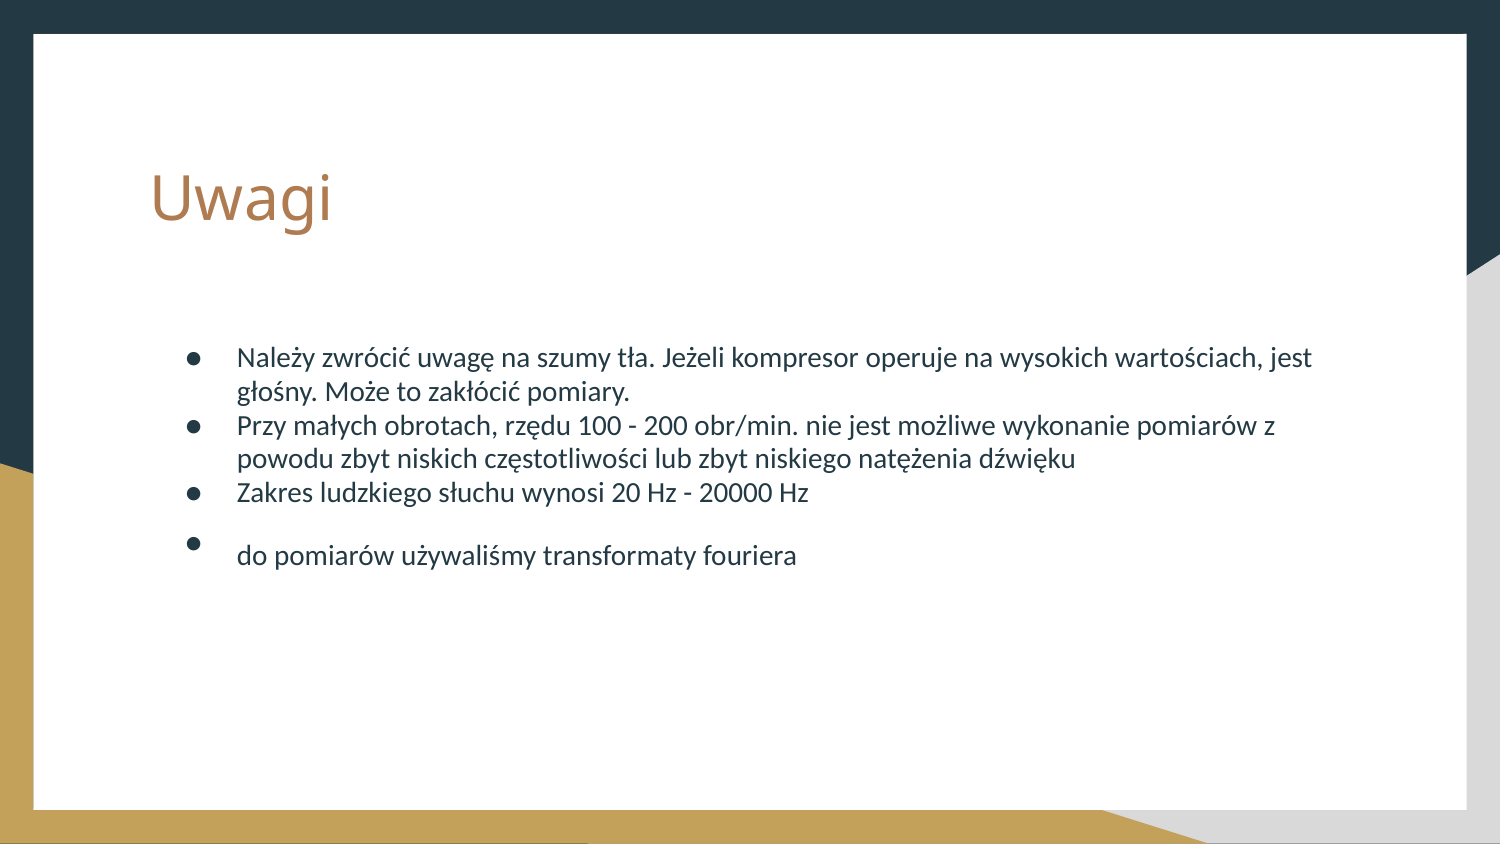

# Uwagi
Należy zwrócić uwagę na szumy tła. Jeżeli kompresor operuje na wysokich wartościach, jest głośny. Może to zakłócić pomiary.
Przy małych obrotach, rzędu 100 - 200 obr/min. nie jest możliwe wykonanie pomiarów z powodu zbyt niskich częstotliwości lub zbyt niskiego natężenia dźwięku
Zakres ludzkiego słuchu wynosi 20 Hz - 20000 Hz
do pomiarów używaliśmy transformaty fouriera